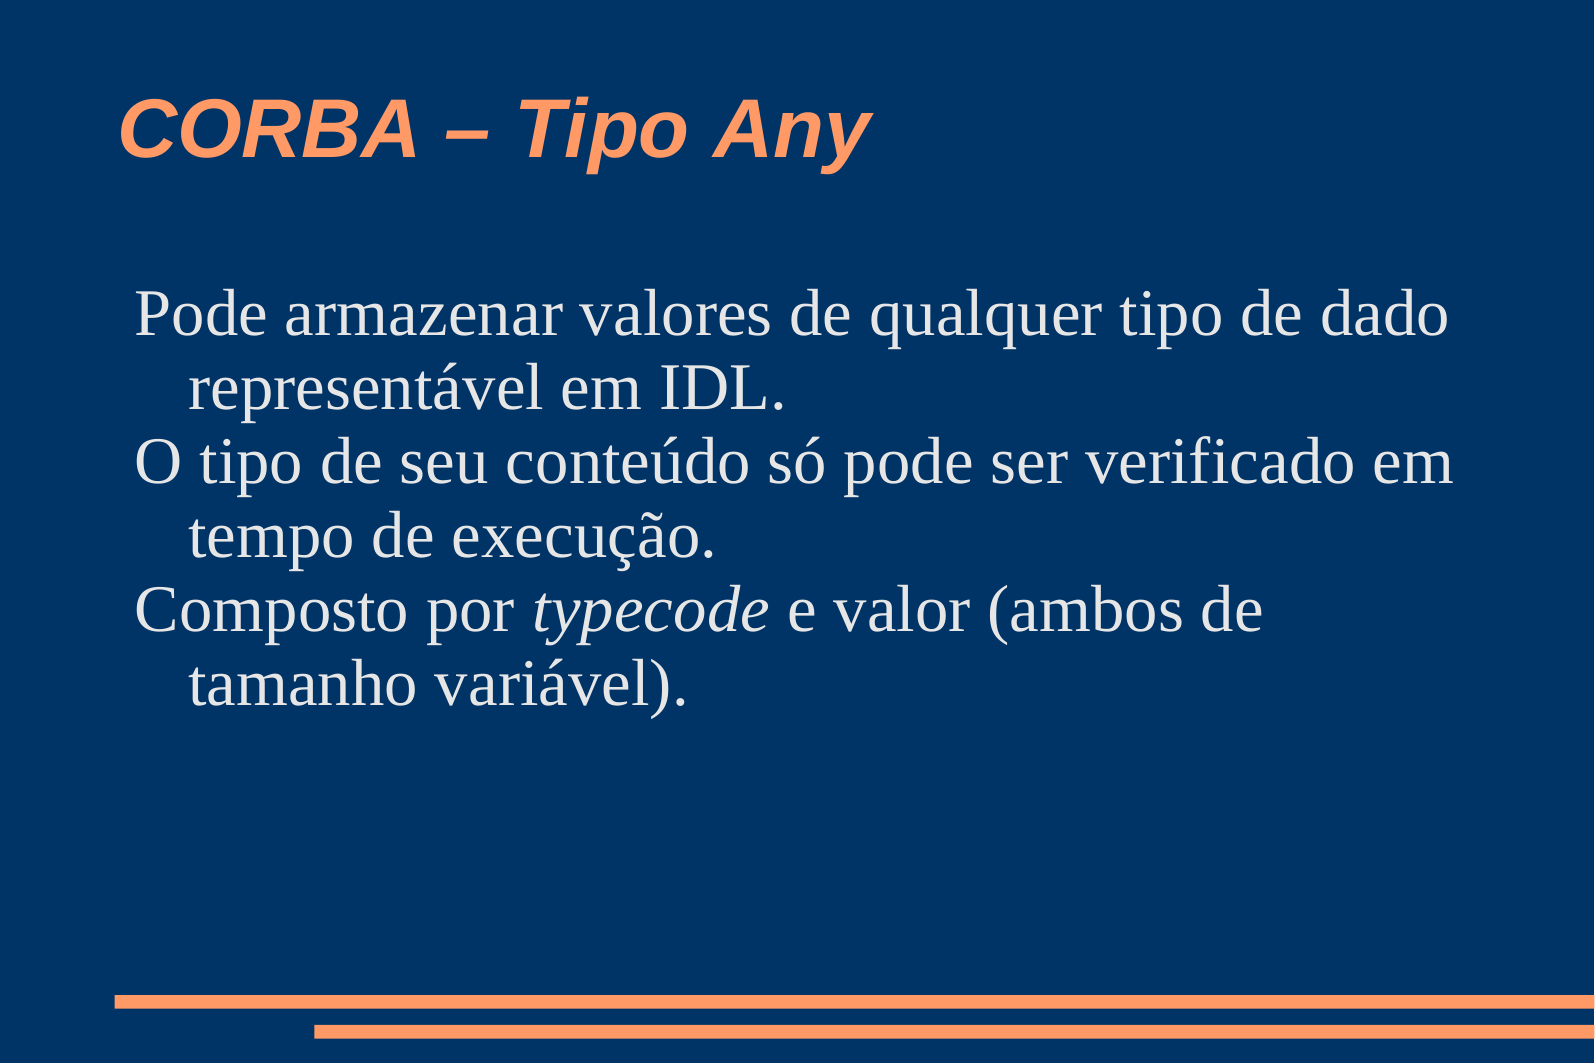

# CORBA – Tipo Any
Pode armazenar valores de qualquer tipo de dado representável em IDL.
O tipo de seu conteúdo só pode ser verificado em tempo de execução.
Composto por typecode e valor (ambos de tamanho variável).